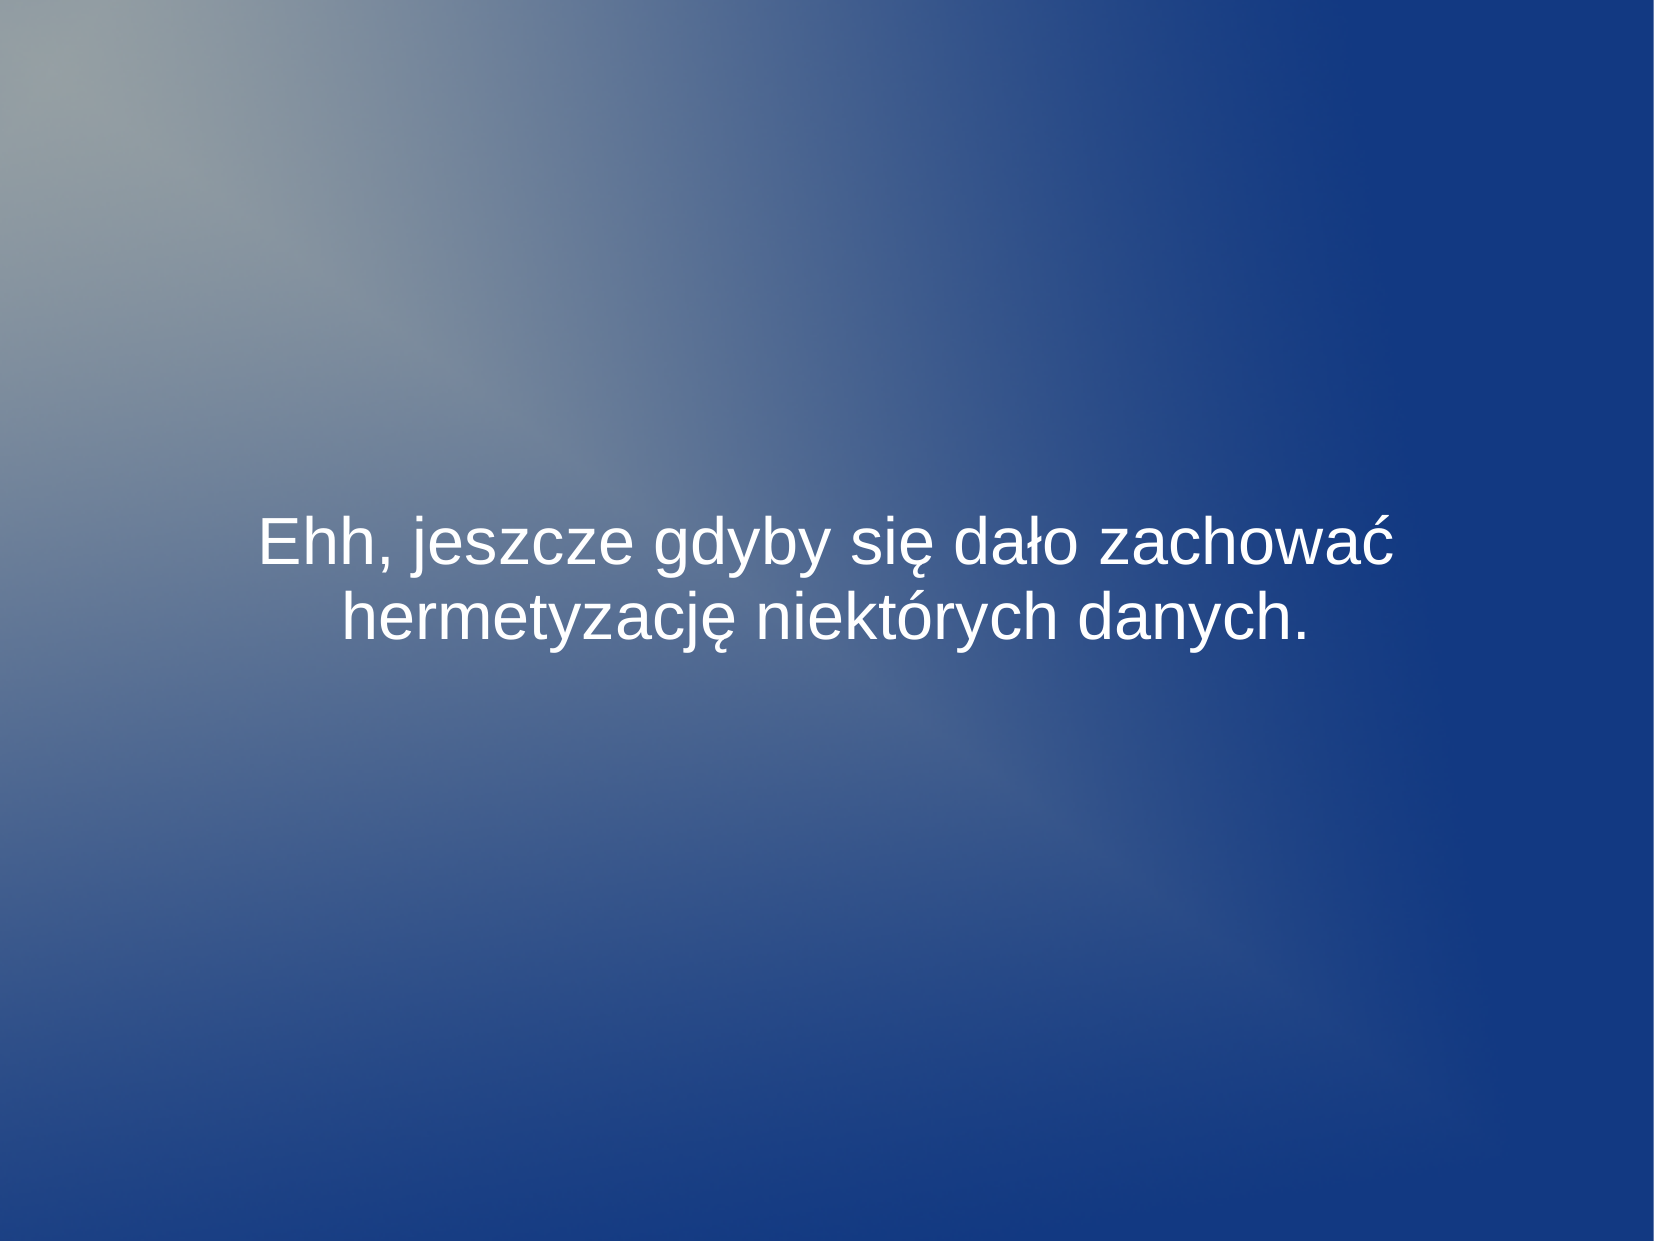

# Ehh, jeszcze gdyby się dało zachować hermetyzację niektórych danych.